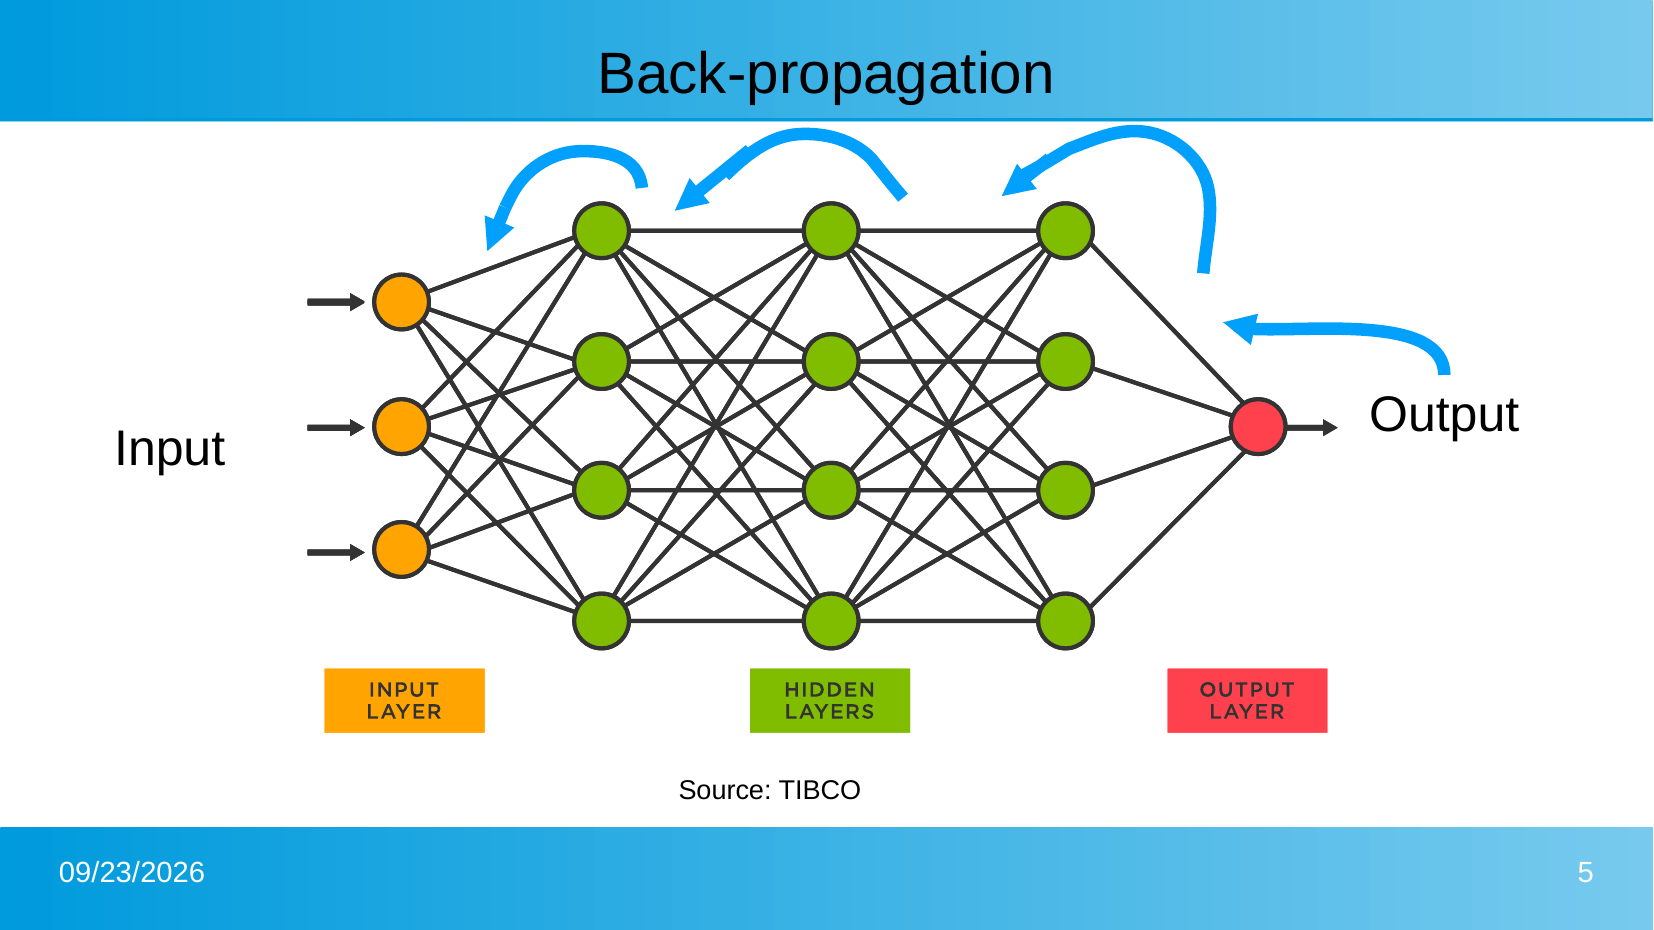

# Back-propagation
Output
Input
Source: TIBCO
5